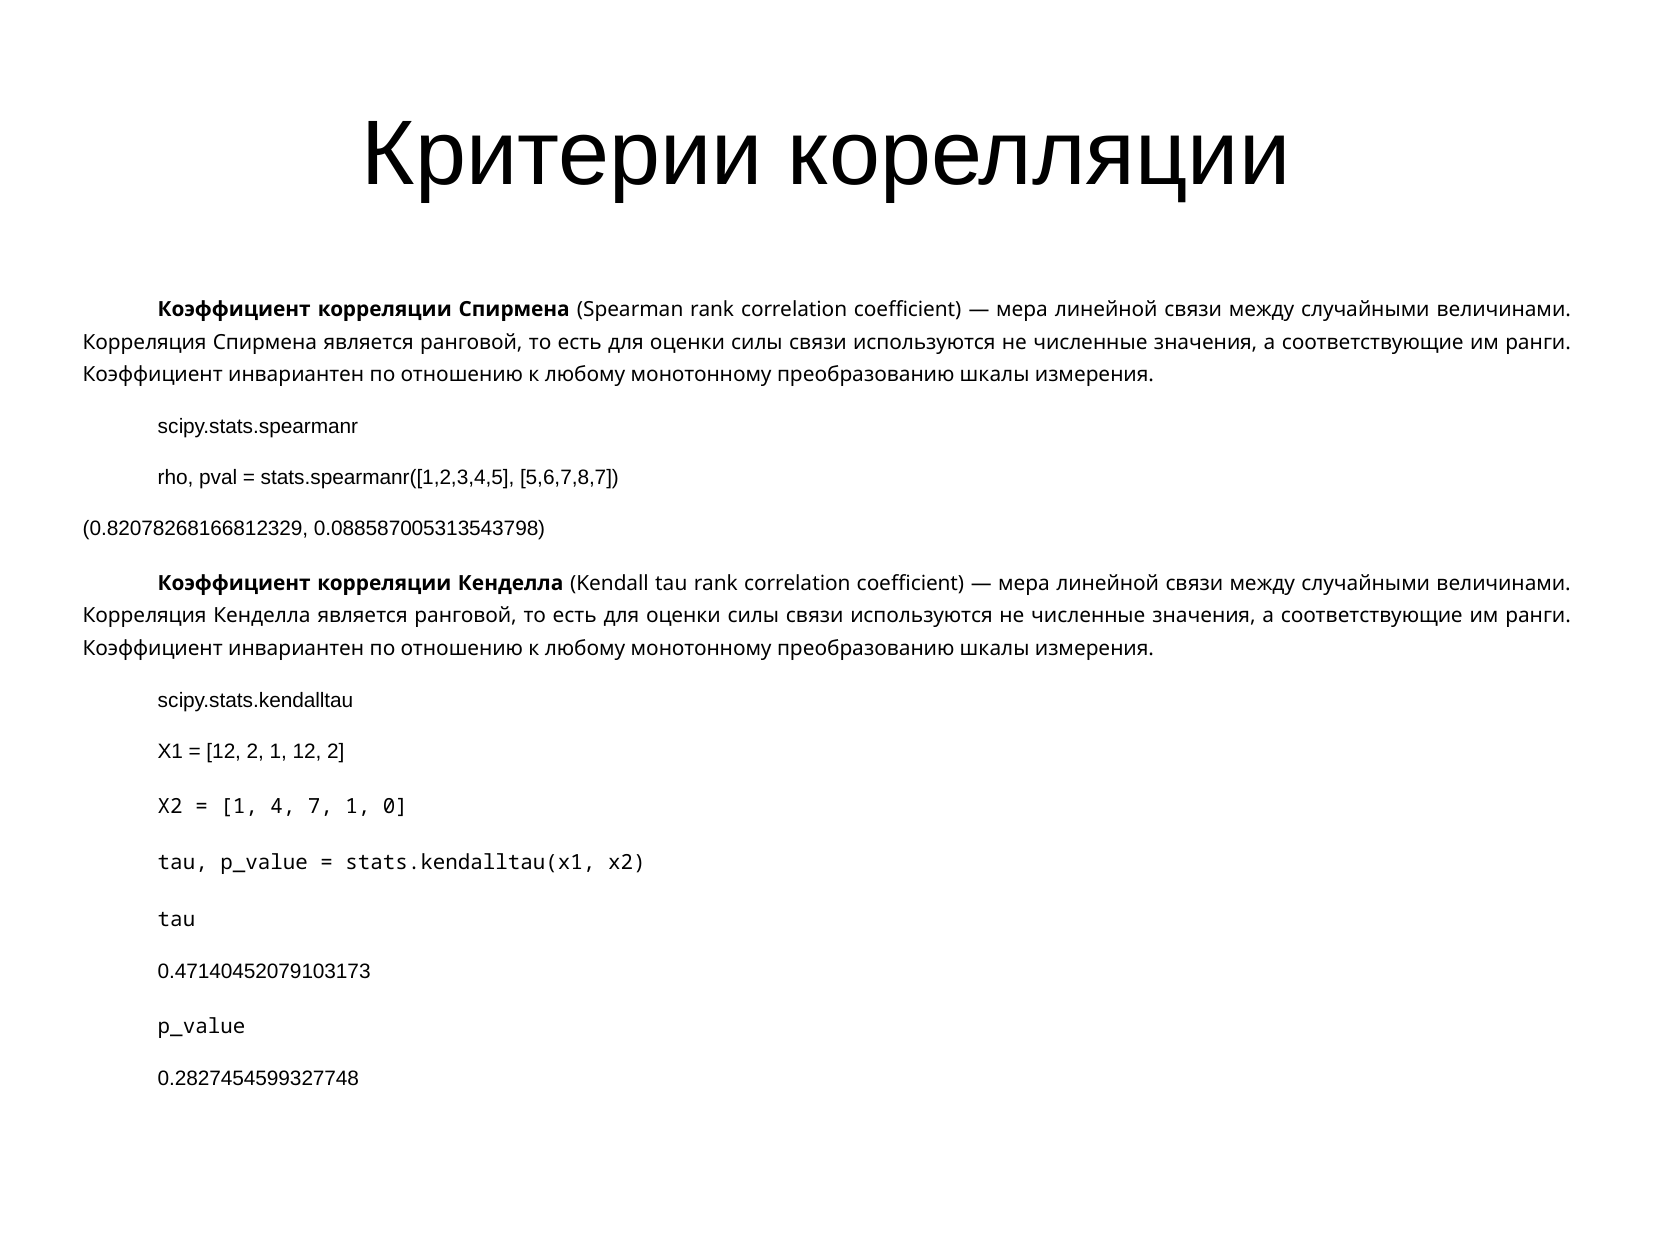

# Критерии корелляции
Коэффициент корреляции Спирмена (Spearman rank correlation coefficient) — мера линейной связи между случайными величинами. Корреляция Спирмена является ранговой, то есть для оценки силы связи используются не численные значения, а соответствующие им ранги. Коэффициент инвариантен по отношению к любому монотонному преобразованию шкалы измерения.
scipy.stats.spearmanr
rho, pval = stats.spearmanr([1,2,3,4,5], [5,6,7,8,7])
(0.82078268166812329, 0.088587005313543798)
Коэффициент корреляции Кенделла (Kendall tau rank correlation coefficient) — мера линейной связи между случайными величинами. Корреляция Кенделла является ранговой, то есть для оценки силы связи используются не численные значения, а соответствующие им ранги. Коэффициент инвариантен по отношению к любому монотонному преобразованию шкалы измерения.
scipy.stats.kendalltau
X1 = [12, 2, 1, 12, 2]
X2 = [1, 4, 7, 1, 0]
tau, p_value = stats.kendalltau(x1, x2)
tau
0.47140452079103173
p_value
0.2827454599327748